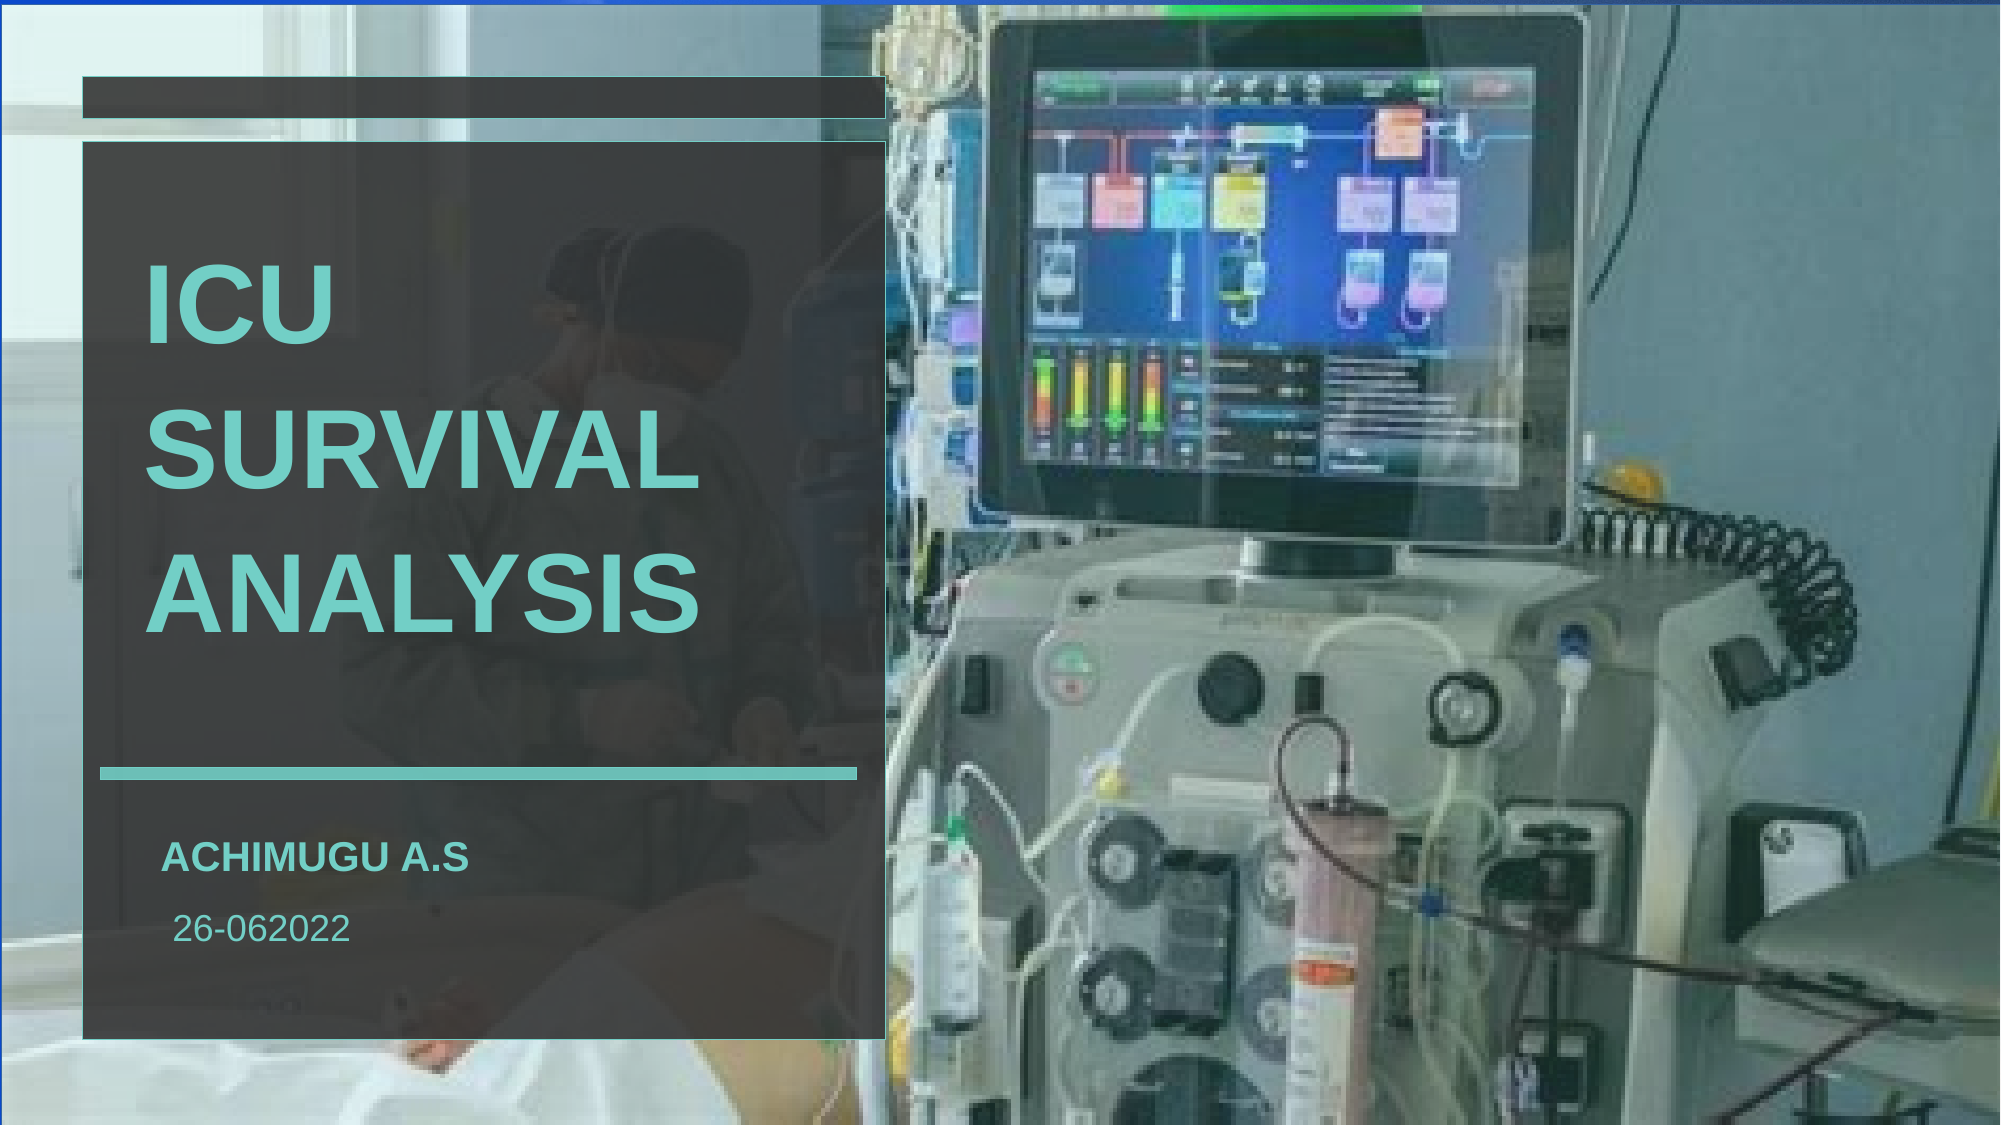

ICU SURVIVAL ANALYSIS
<Name>
<Date>
ACHIMUGU A.S
26-062022